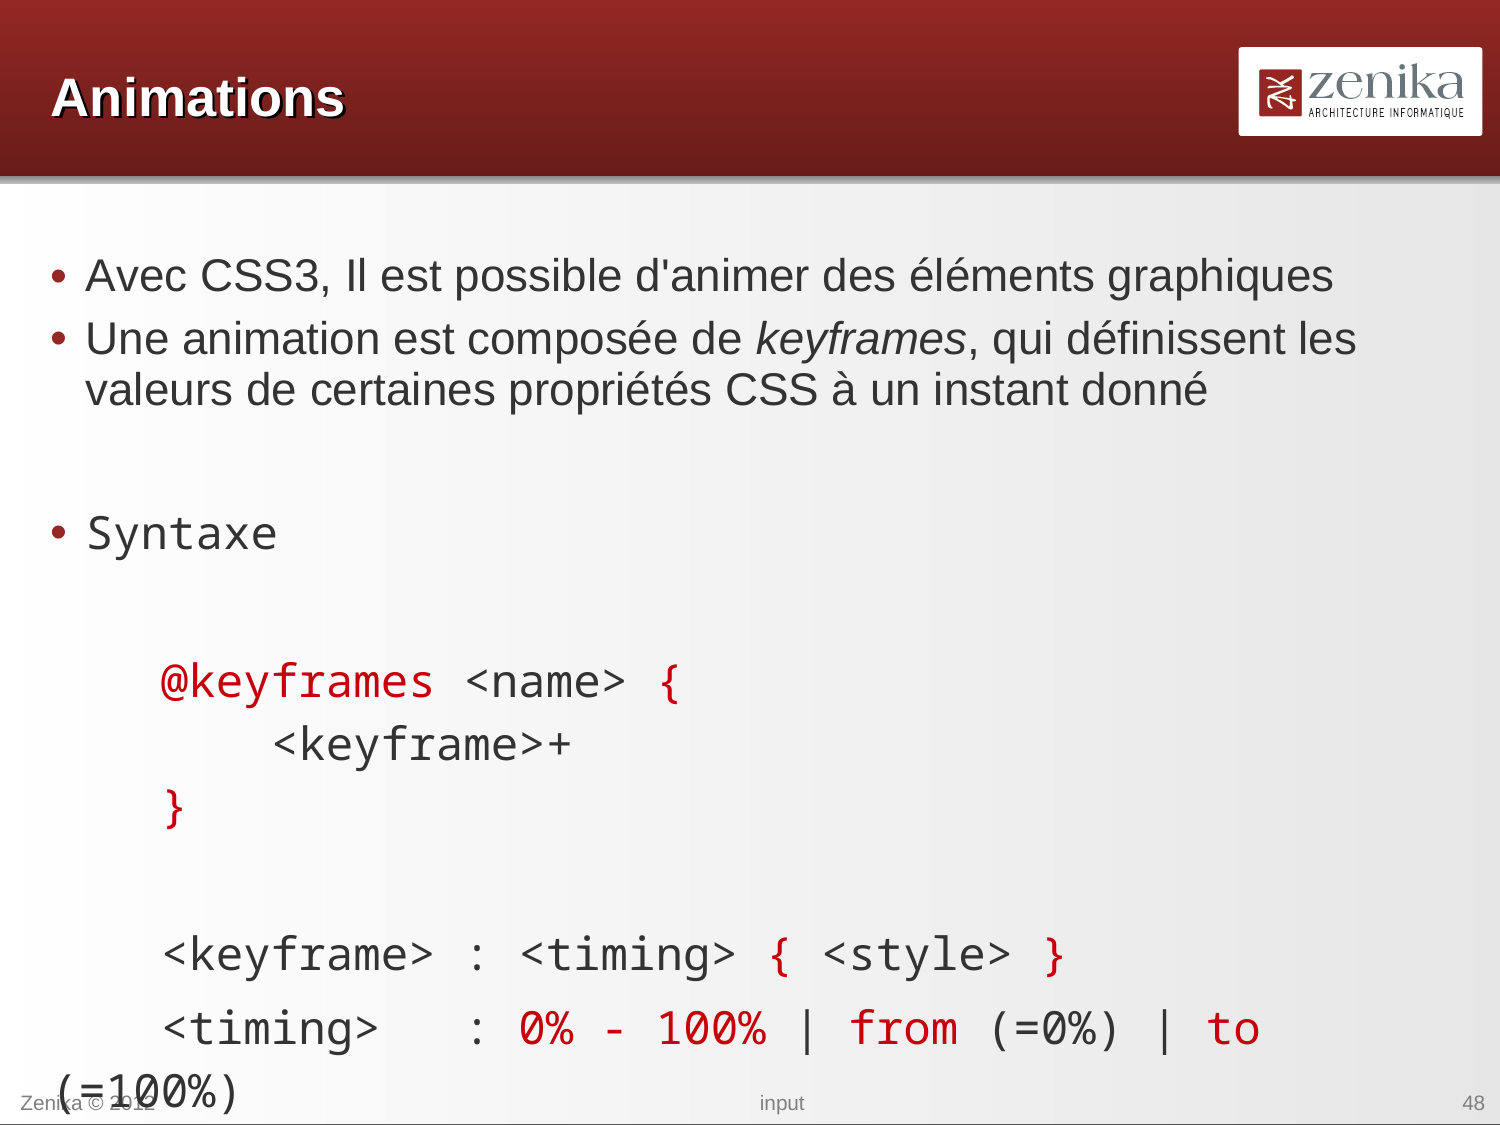

# Animations
Avec CSS3, Il est possible d'animer des éléments graphiques
Une animation est composée de keyframes, qui définissent les valeurs de certaines propriétés CSS à un instant donné
Syntaxe
 @keyframes <name> {
 <keyframe>+
 }
 <keyframe> : <timing> { <style> }
 <timing> : 0% - 100% | from (=0%) | to (=100%)